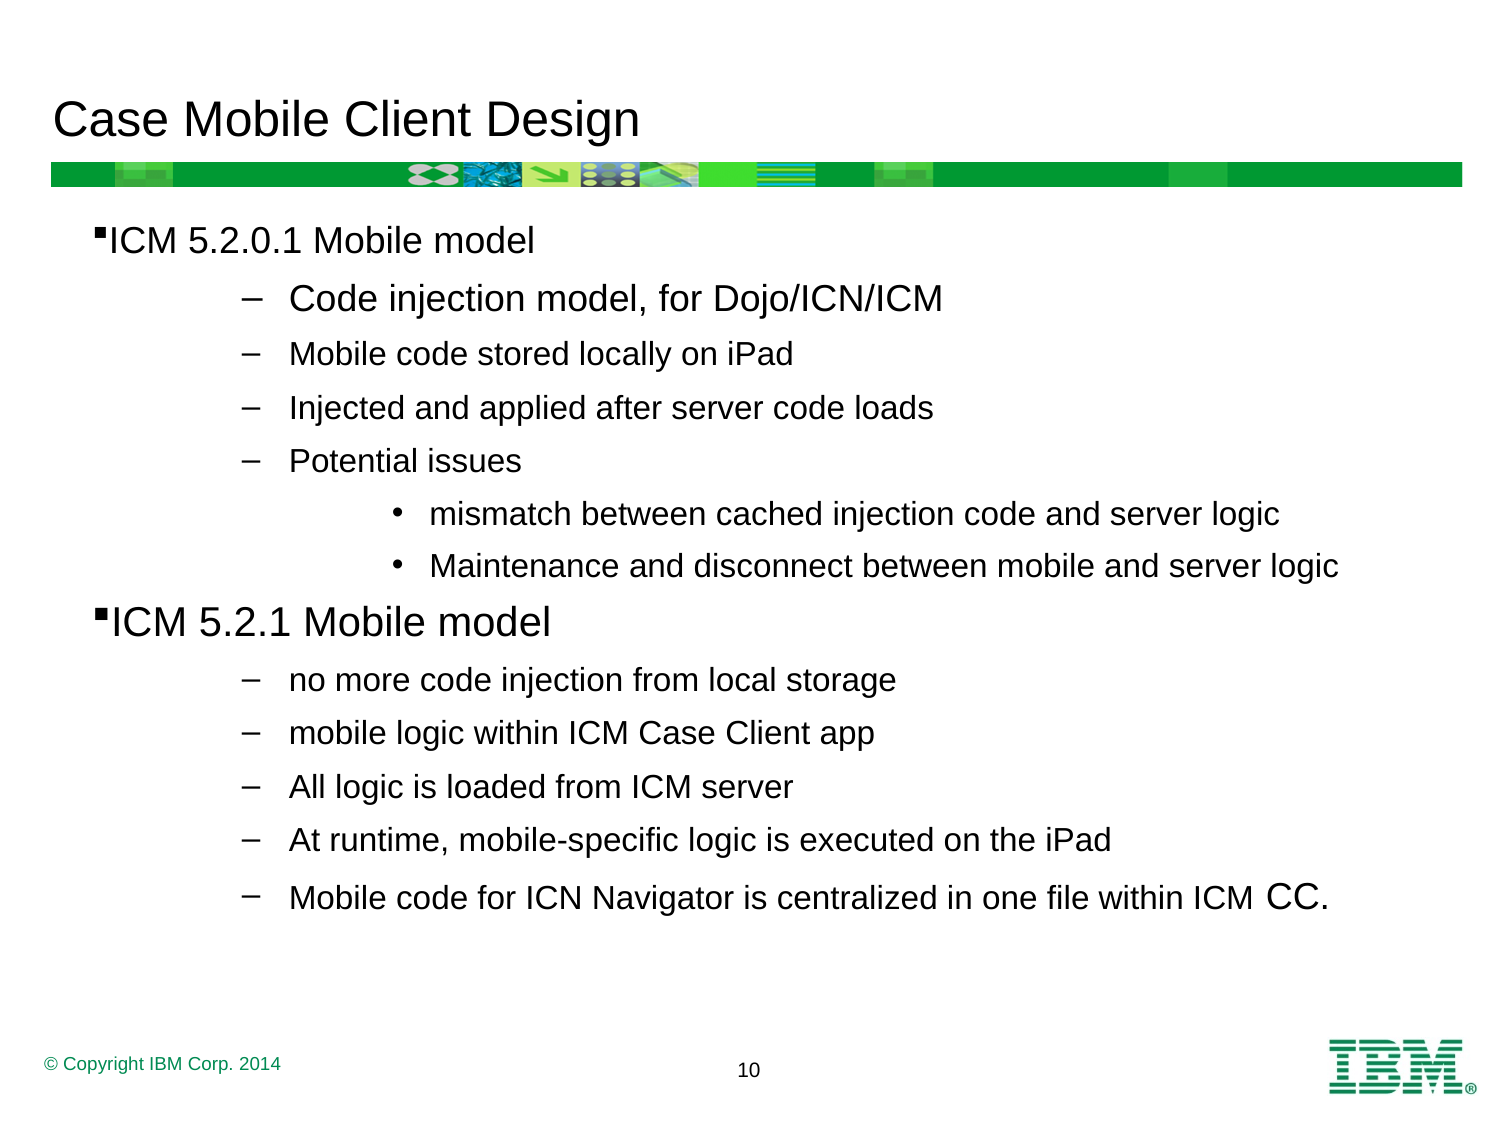

# Case Mobile Client Design
ICM 5.2.0.1 Mobile model
Code injection model, for Dojo/ICN/ICM
Mobile code stored locally on iPad
Injected and applied after server code loads
Potential issues
mismatch between cached injection code and server logic
Maintenance and disconnect between mobile and server logic
ICM 5.2.1 Mobile model
no more code injection from local storage
mobile logic within ICM Case Client app
All logic is loaded from ICM server
At runtime, mobile-specific logic is executed on the iPad
Mobile code for ICN Navigator is centralized in one file within ICM CC.